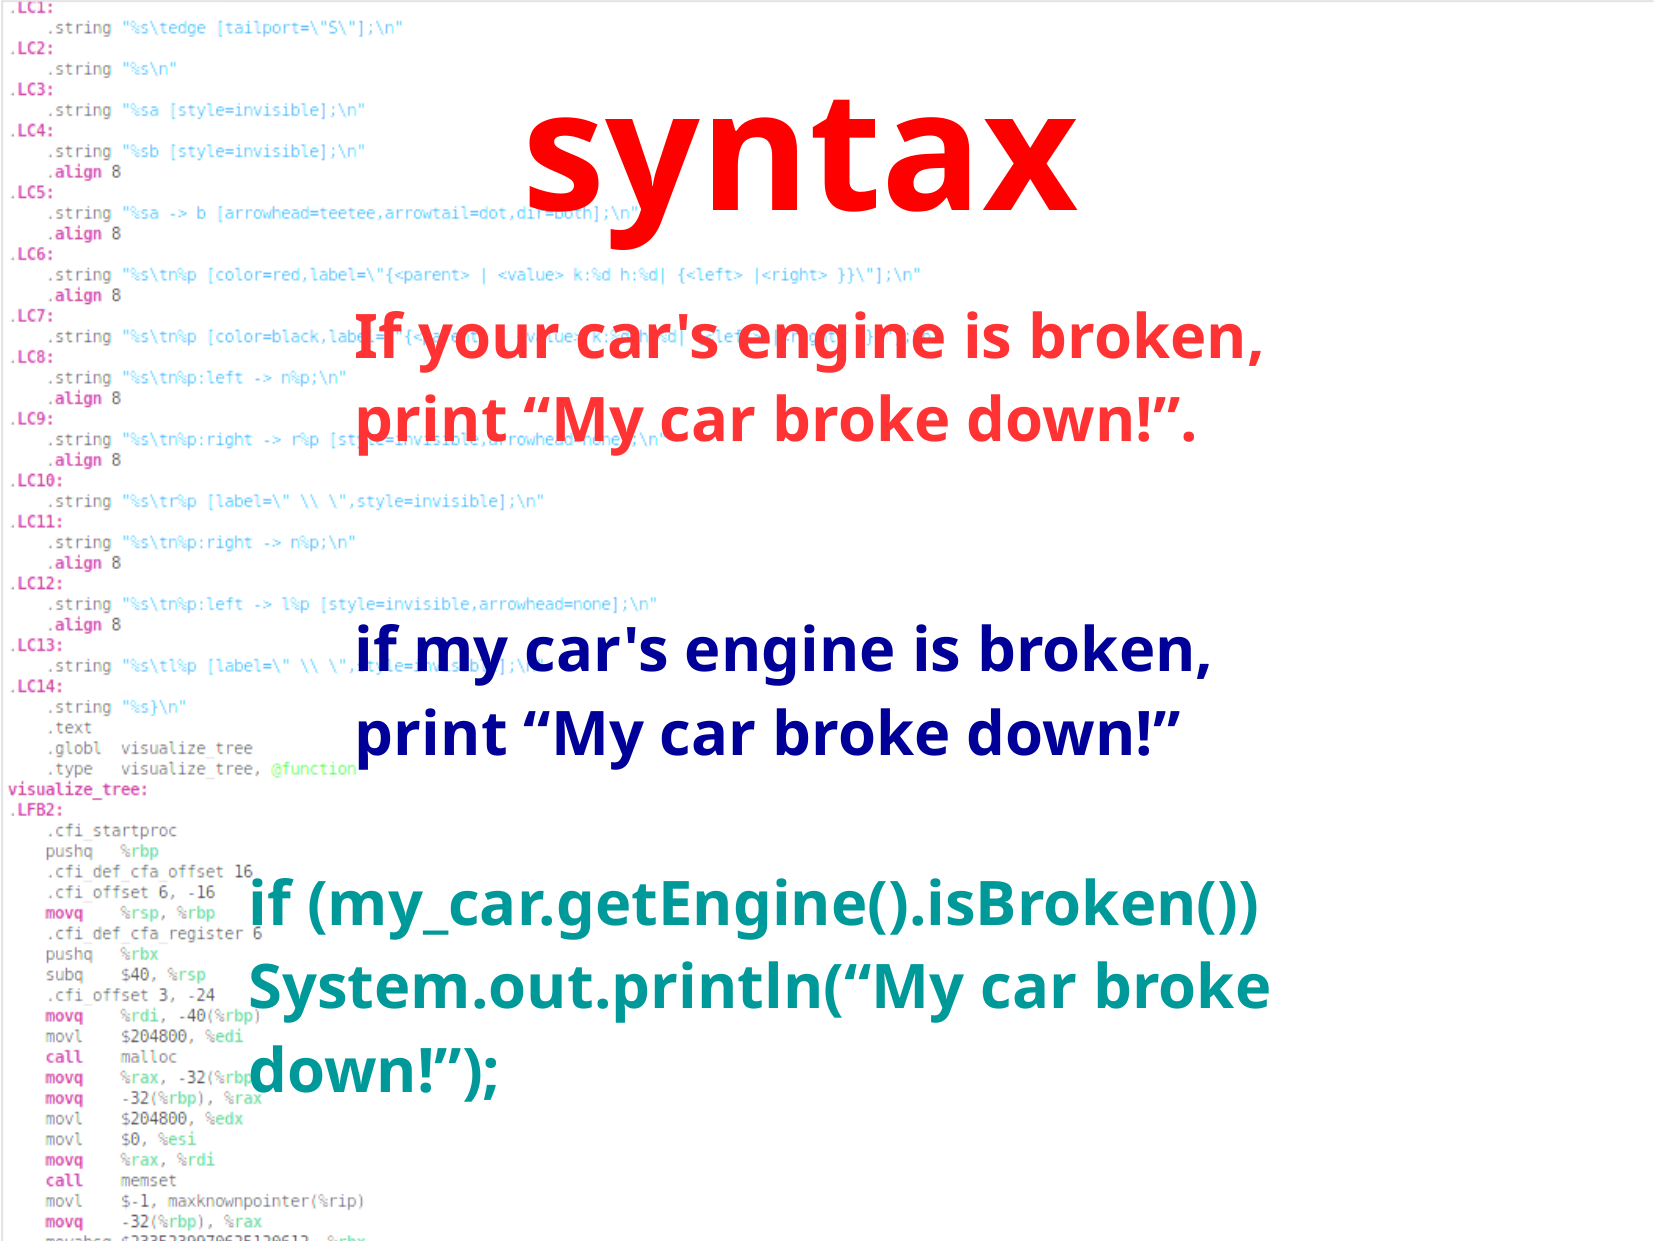

syntax
If your car's engine is broken, print “My car broke down!”.
if my car's engine is broken, 	print “My car broke down!”
if (my_car.getEngine().isBroken()) 	System.out.println(“My car broke down!”);